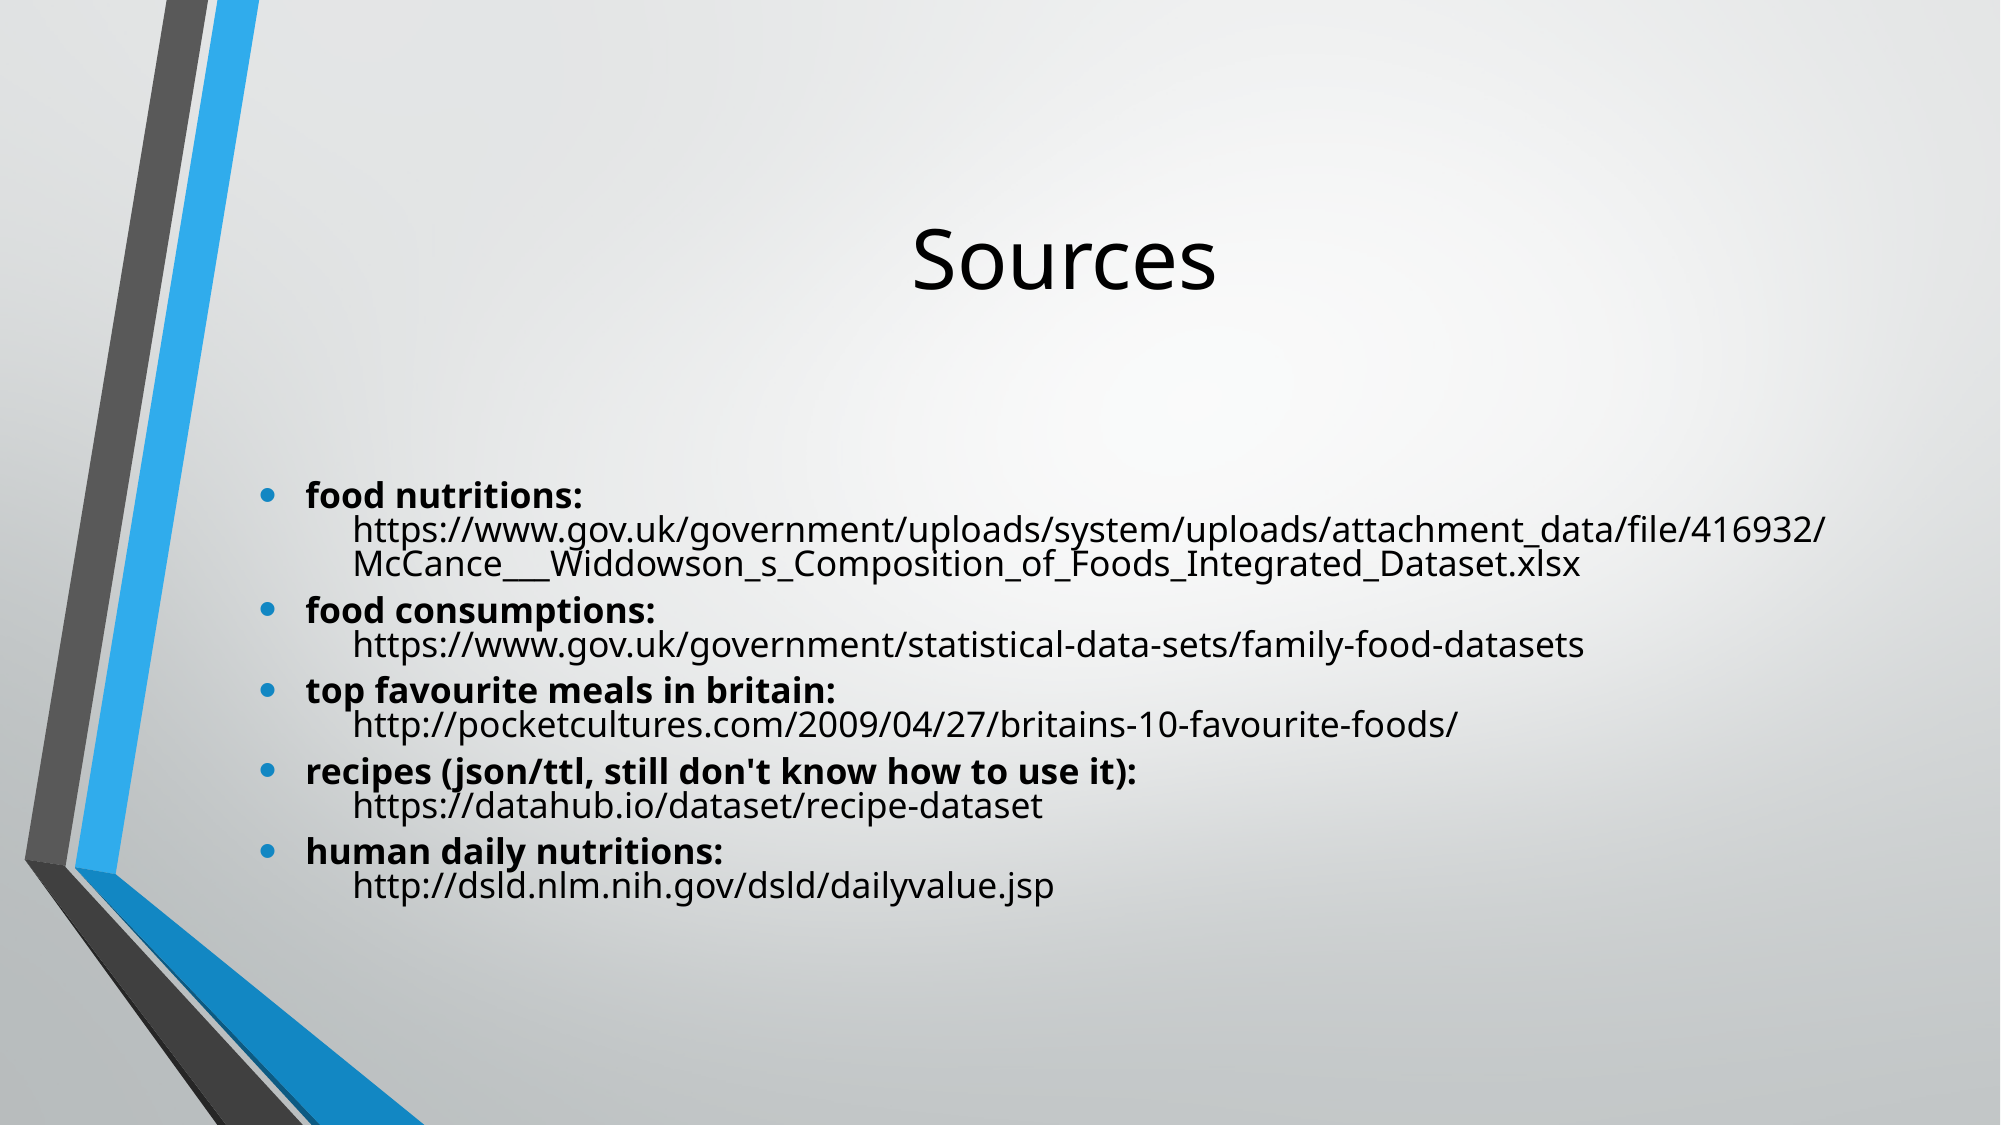

# Sources
food nutritions:
https://www.gov.uk/government/uploads/system/uploads/attachment_data/file/416932/McCance___Widdowson_s_Composition_of_Foods_Integrated_Dataset.xlsx
food consumptions:
https://www.gov.uk/government/statistical-data-sets/family-food-datasets
top favourite meals in britain:
http://pocketcultures.com/2009/04/27/britains-10-favourite-foods/
recipes (json/ttl, still don't know how to use it):
https://datahub.io/dataset/recipe-dataset
human daily nutritions:
http://dsld.nlm.nih.gov/dsld/dailyvalue.jsp